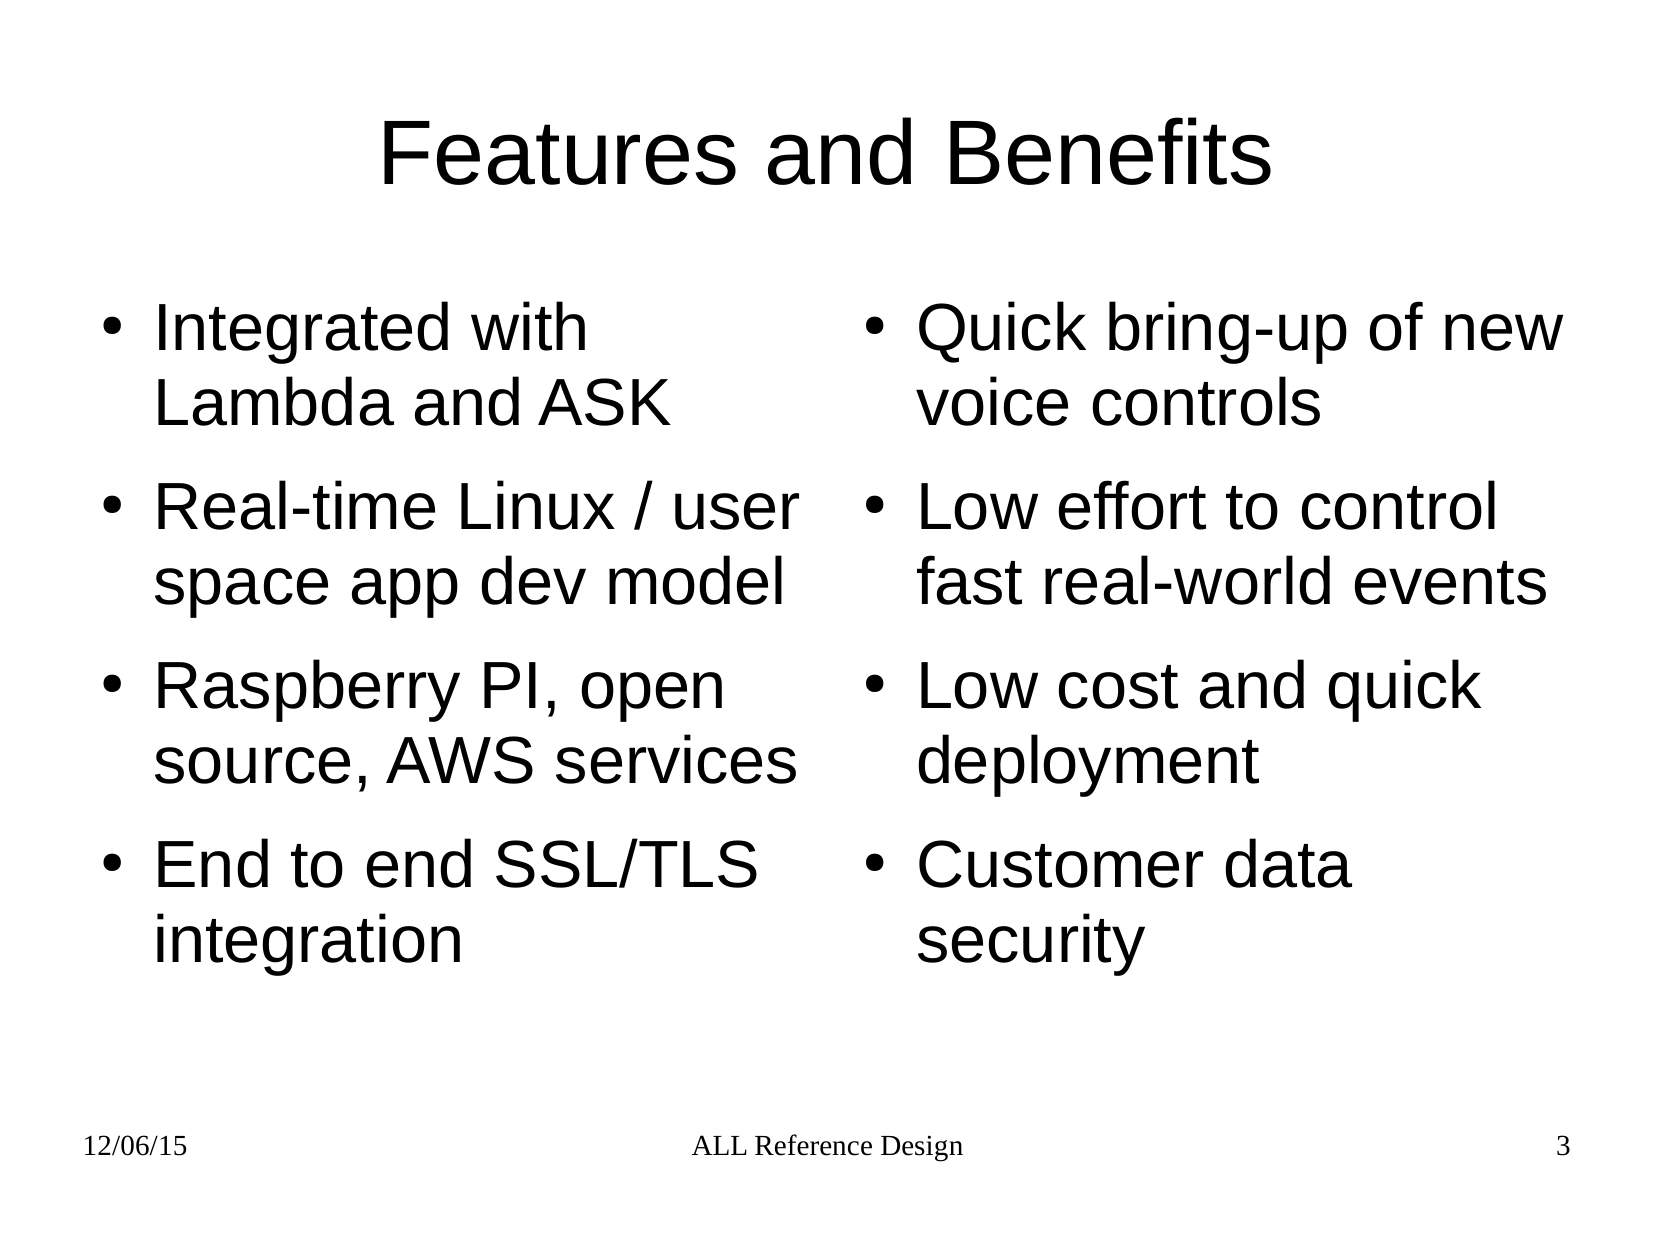

# Features and Benefits
Integrated with Lambda and ASK
Real-time Linux / user space app dev model
Raspberry PI, open source, AWS services
End to end SSL/TLS integration
Quick bring-up of new voice controls
Low effort to control fast real-world events
Low cost and quick deployment
Customer data security
12/06/15
ALL Reference Design
3